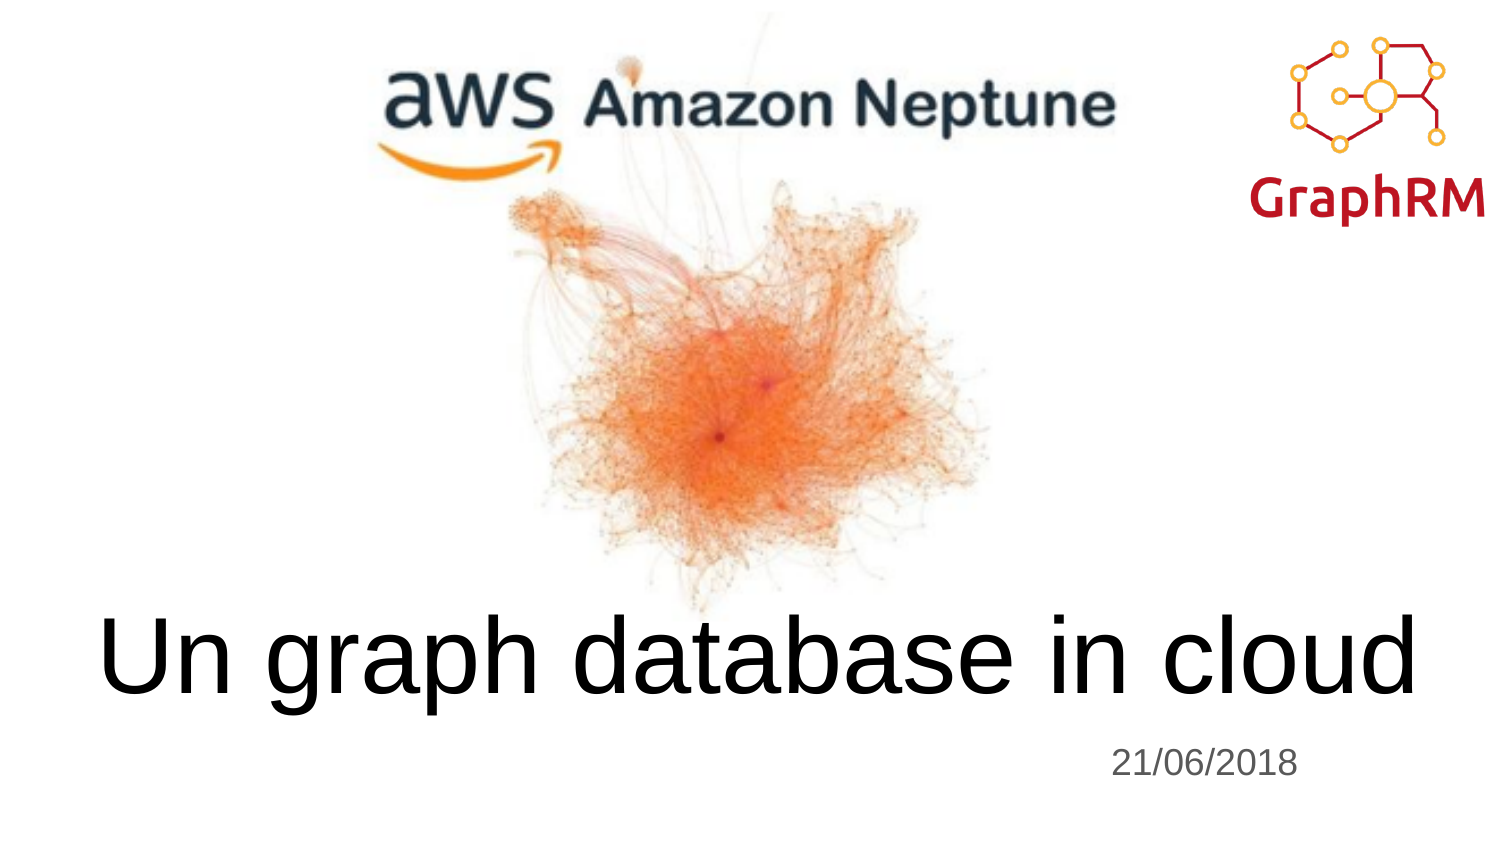

# Un graph database in cloud
21/06/2018